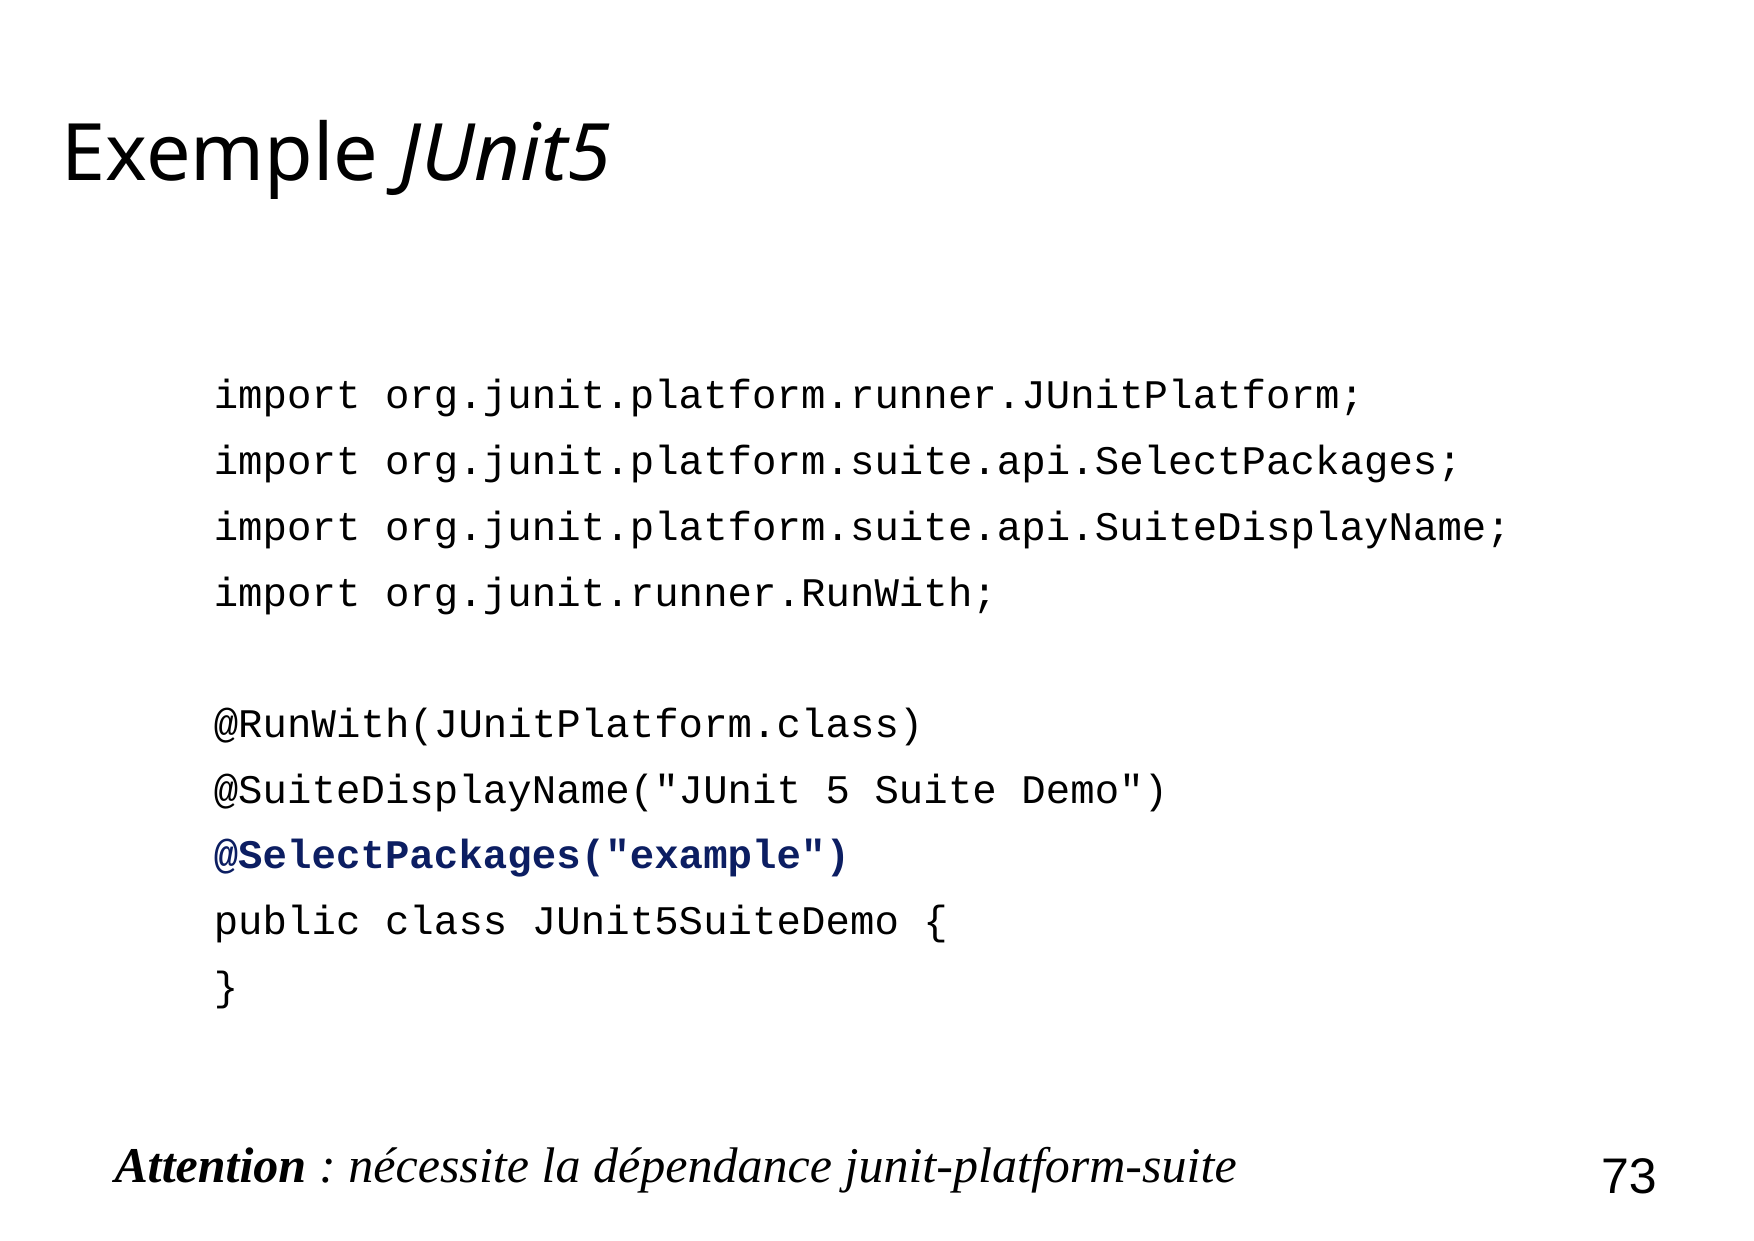

# Exemple JUnit5
import org.junit.platform.runner.JUnitPlatform; import org.junit.platform.suite.api.SelectPackages; import org.junit.platform.suite.api.SuiteDisplayName; import org.junit.runner.RunWith;
@RunWith(JUnitPlatform.class)
@SuiteDisplayName("JUnit 5 Suite Demo") @SelectPackages("example")
public class JUnit5SuiteDemo {
}
Attention : nécessite la dépendance junit-platform-suite
73